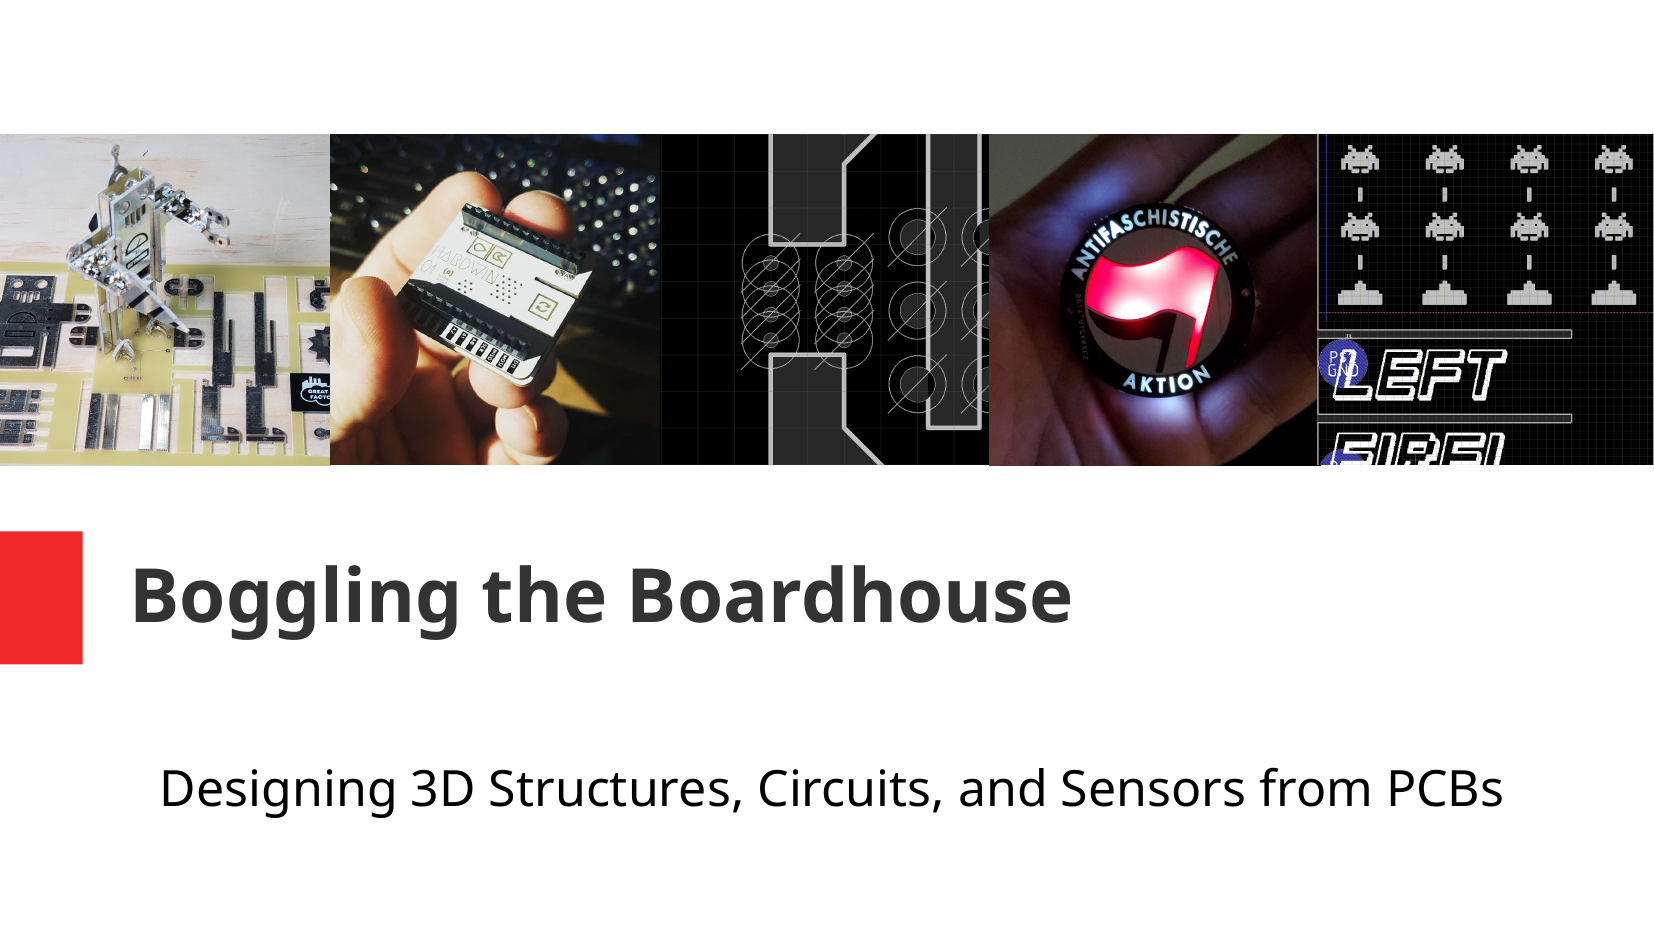

# Boggling the Boardhouse
Designing 3D Structures, Circuits, and Sensors from PCBs